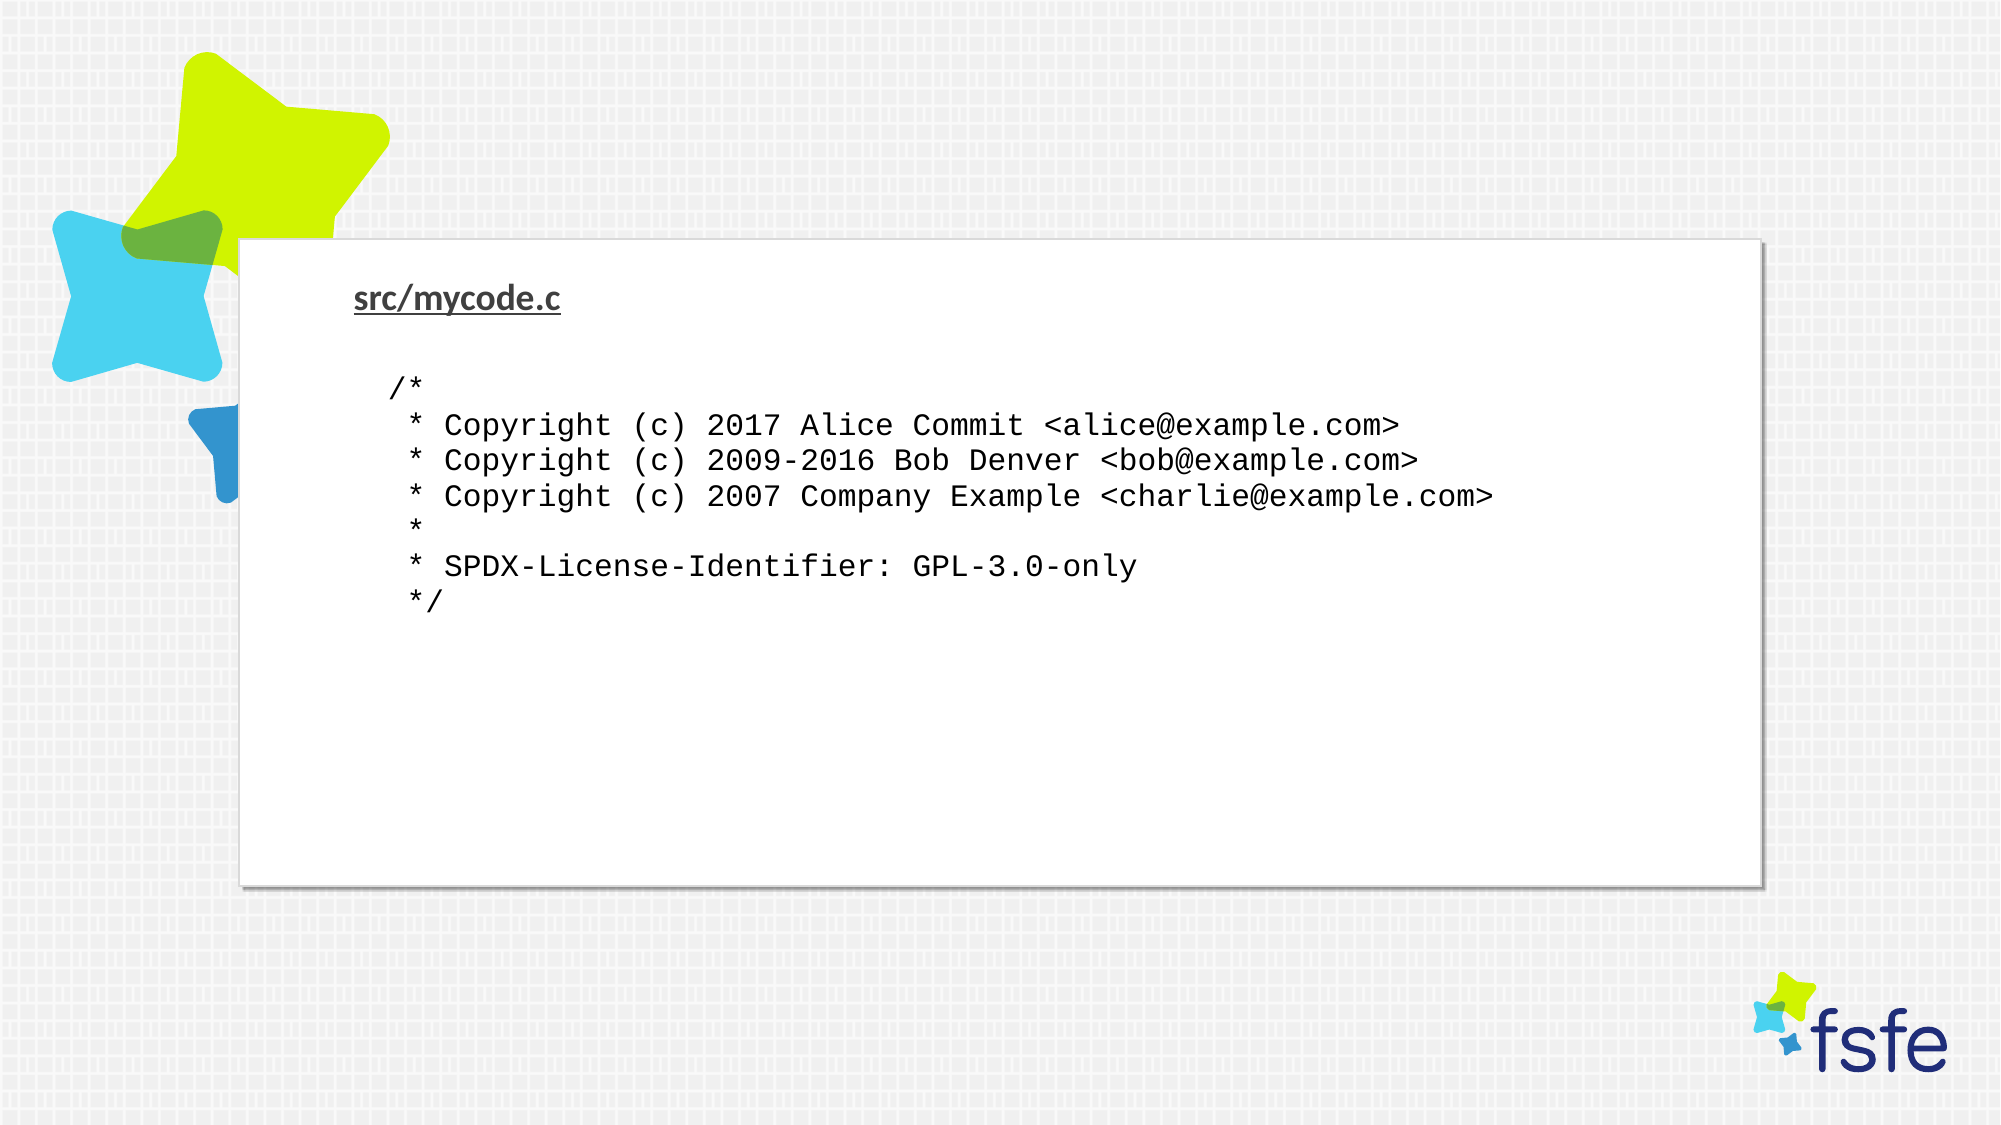

#
src/mycode.c
 /*
 * Copyright (c) 2017 Alice Commit <alice@example.com>
 * Copyright (c) 2009-2016 Bob Denver <bob@example.com>
 * Copyright (c) 2007 Company Example <charlie@example.com>
 *
 * SPDX-License-Identifier: GPL-3.0-only
 */